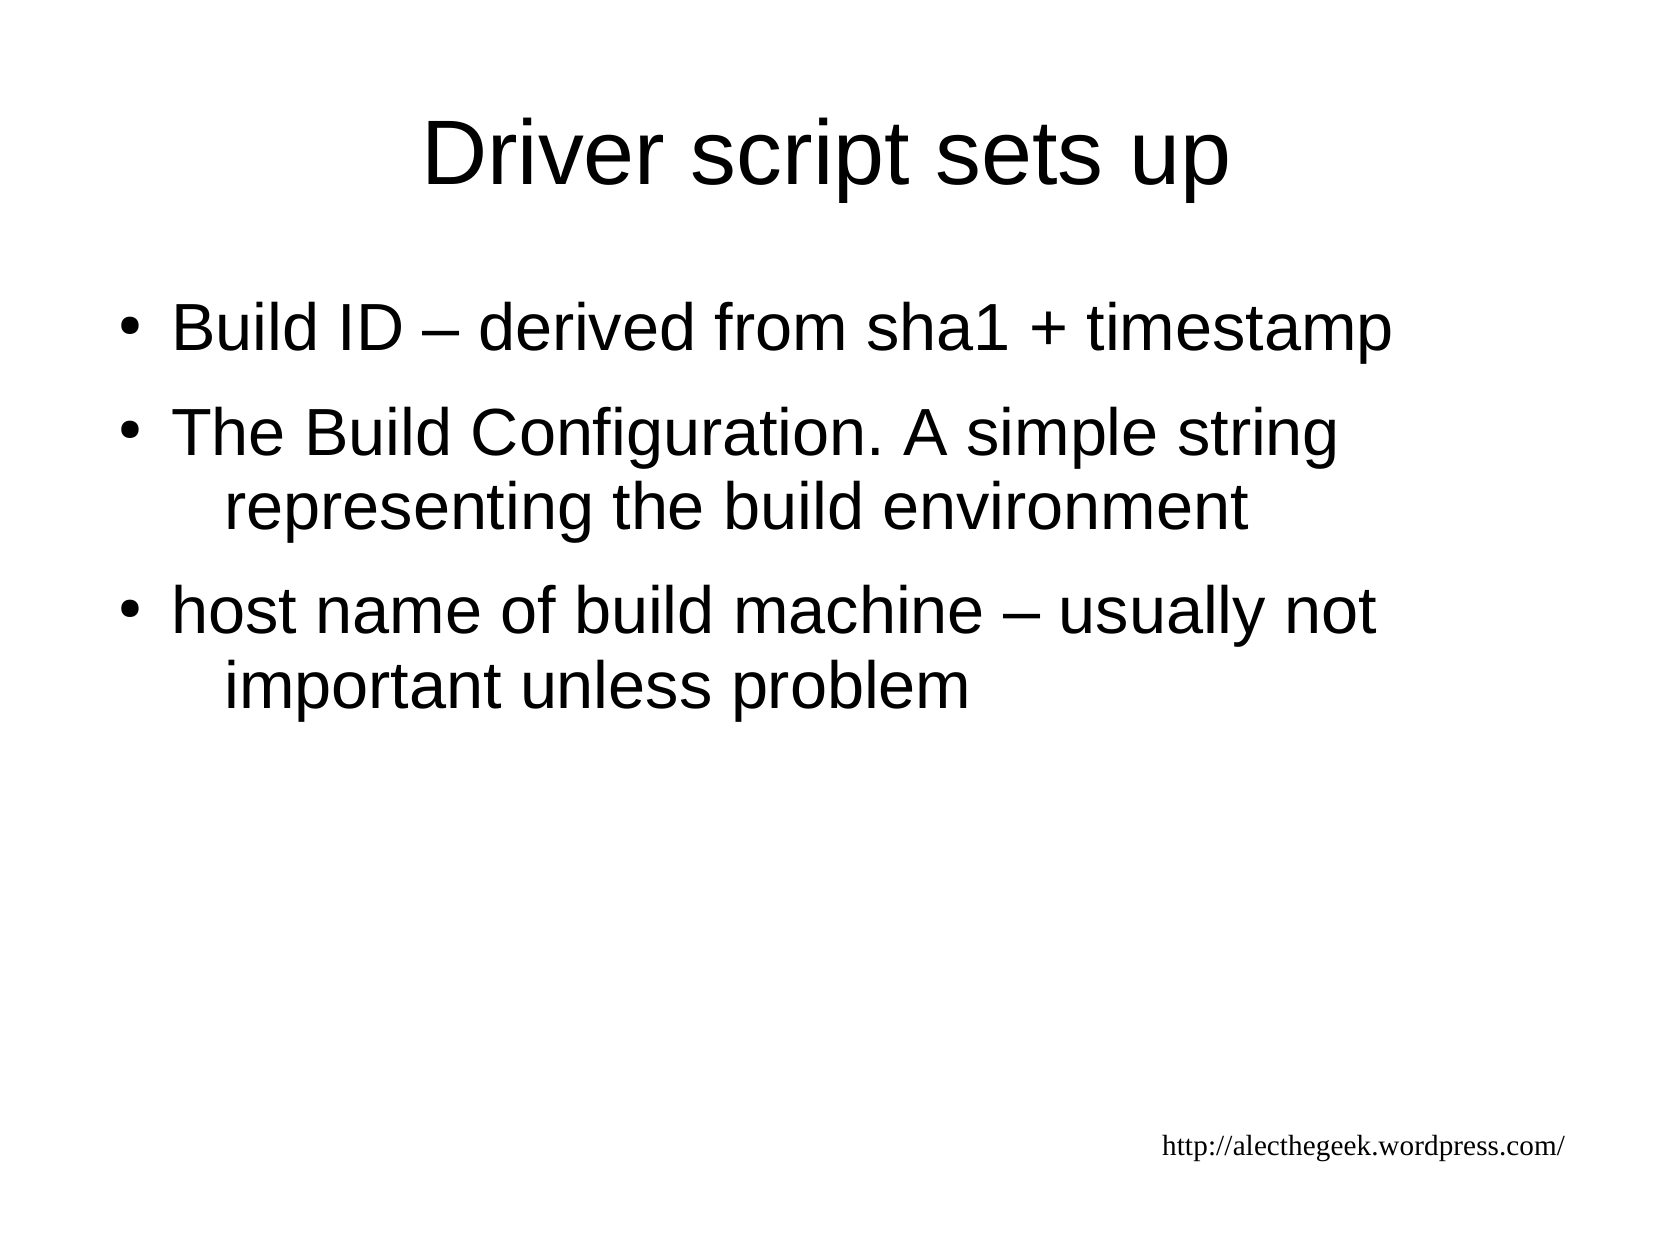

# Driver script sets up
Build ID – derived from sha1 + timestamp
The Build Configuration. A simple string representing the build environment
host name of build machine – usually not important unless problem
http://alecthegeek.wordpress.com/